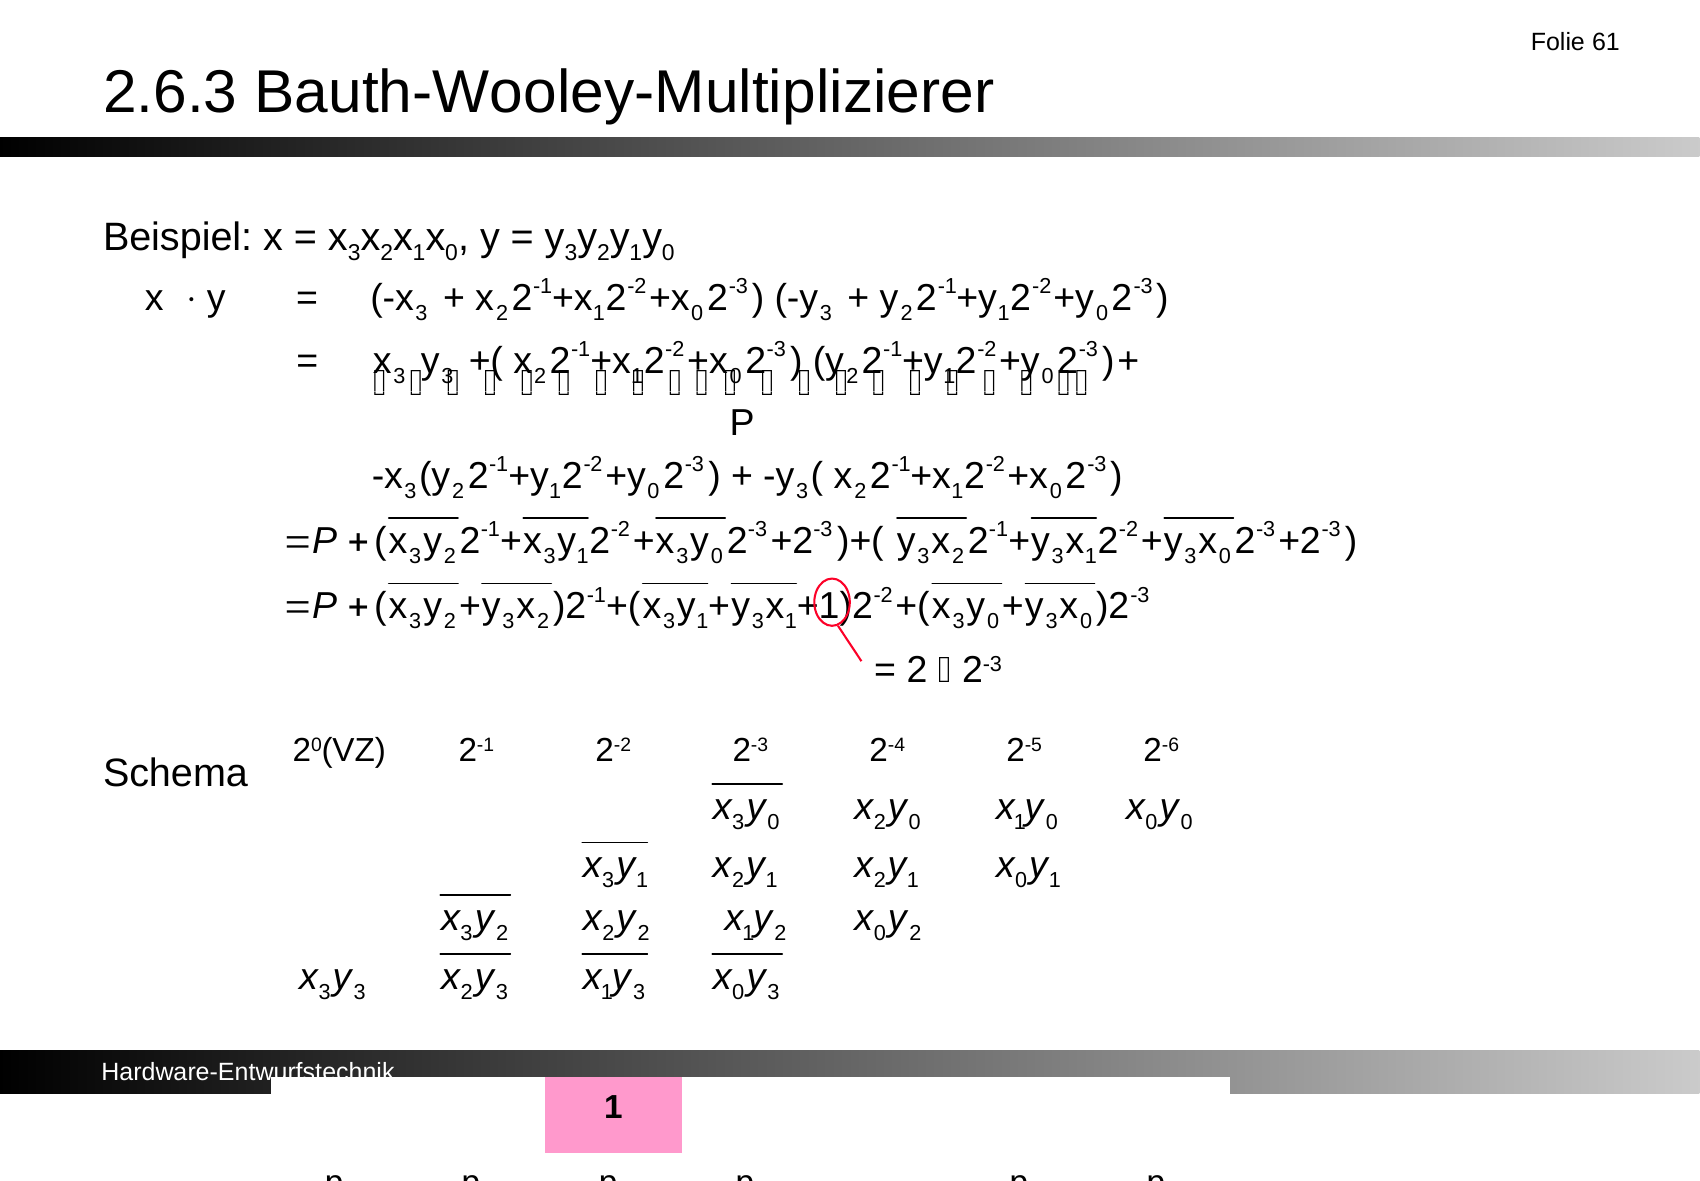

# 2.6.3 Bauth-Wooley-Multiplizierer
Beispiel: x = x3x2x1x0, y = y3y2y1y0
Schema
= 2  2-3
| 20(VZ) | 2-1 | 2-2 | 2-3 | 2-4 | 2-5 | 2-6 |
| --- | --- | --- | --- | --- | --- | --- |
| | | | | | | |
| | | | | | | |
| | | | | | | |
| | | | | | | |
| | | 1 | | | | |
| p6 | p5 | p4 | p3 | p2 | p1 | p0 |